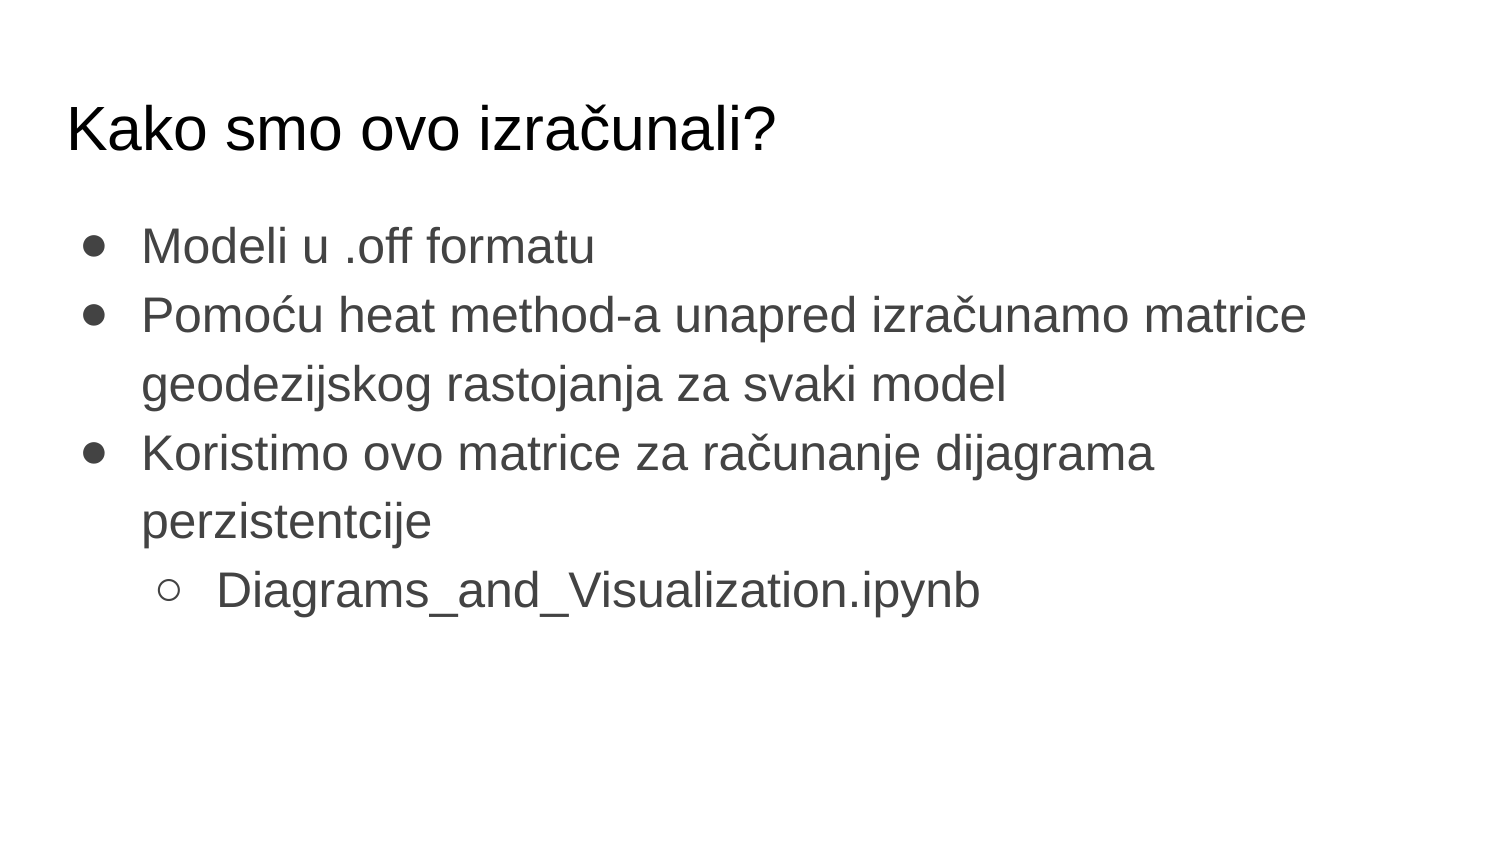

# Kako smo ovo izračunali?
Modeli u .off formatu
Pomoću heat method-a unapred izračunamo matrice geodezijskog rastojanja za svaki model
Koristimo ovo matrice za računanje dijagrama perzistentcije
Diagrams_and_Visualization.ipynb